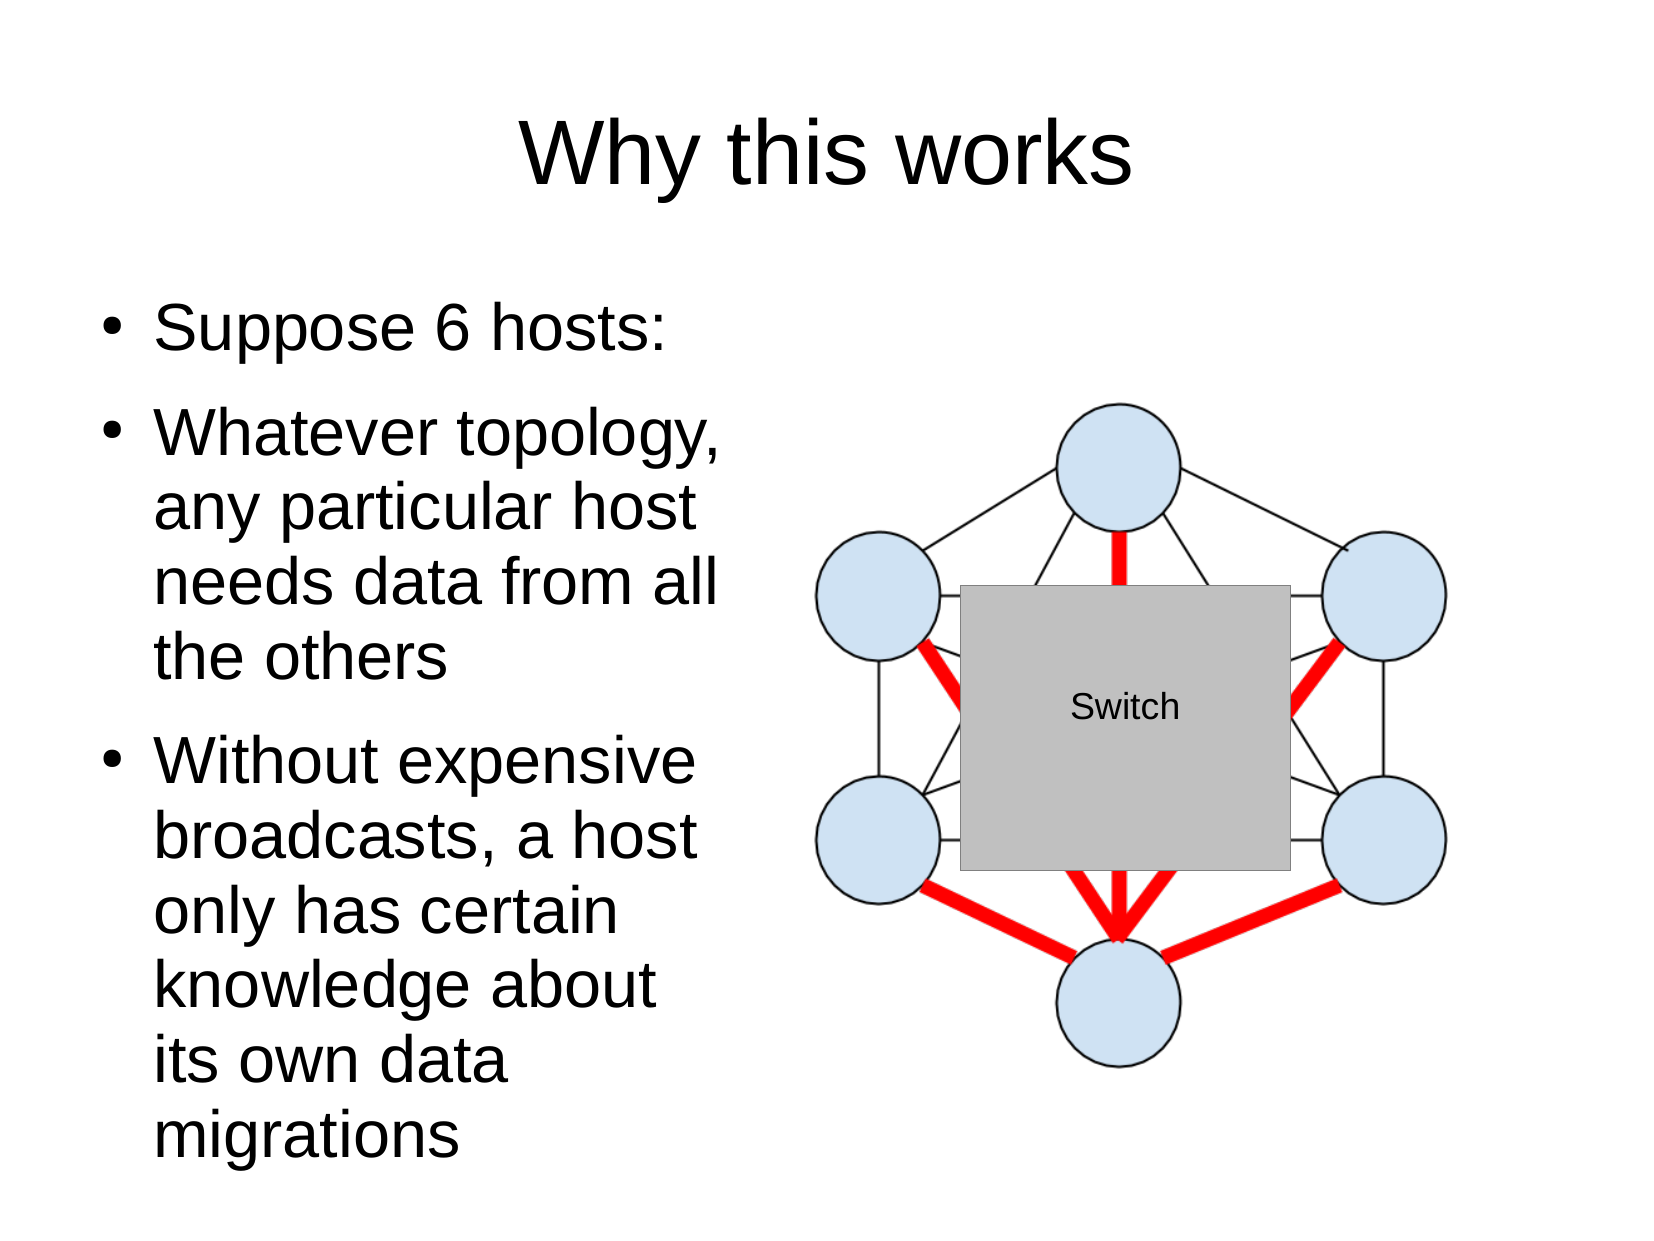

# Why this works
Suppose 6 hosts:
Whatever topology, any particular host needs data from all the others
Without expensive broadcasts, a host only has certain knowledge about its own data migrations
Switch